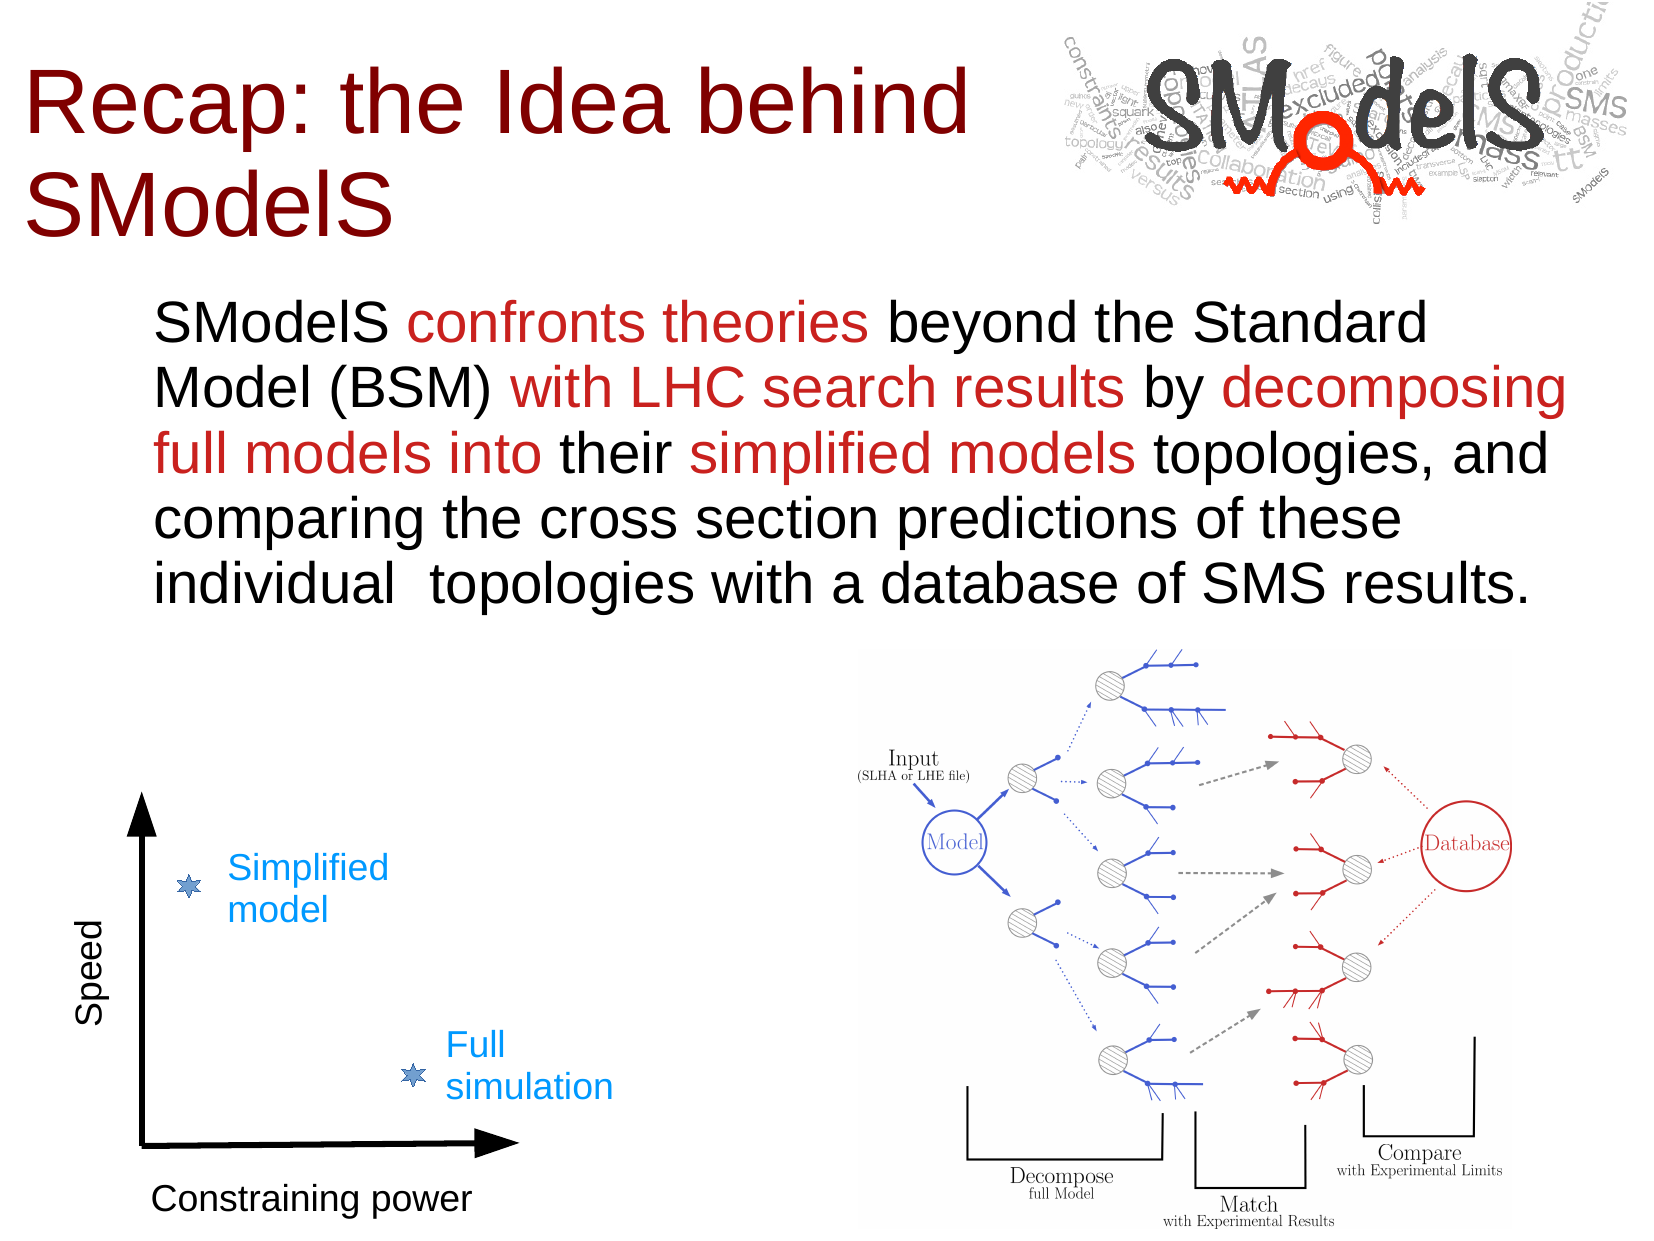

Recap: the Idea behind
SModelS
# SModelS confronts theories beyond the Standard Model (BSM) with LHC search results by decomposing full models into their simplified models topologies, and comparing the cross section predictions of these individual topologies with a database of SMS results.
Simplified
model
Speed
Full
simulation
Constraining power